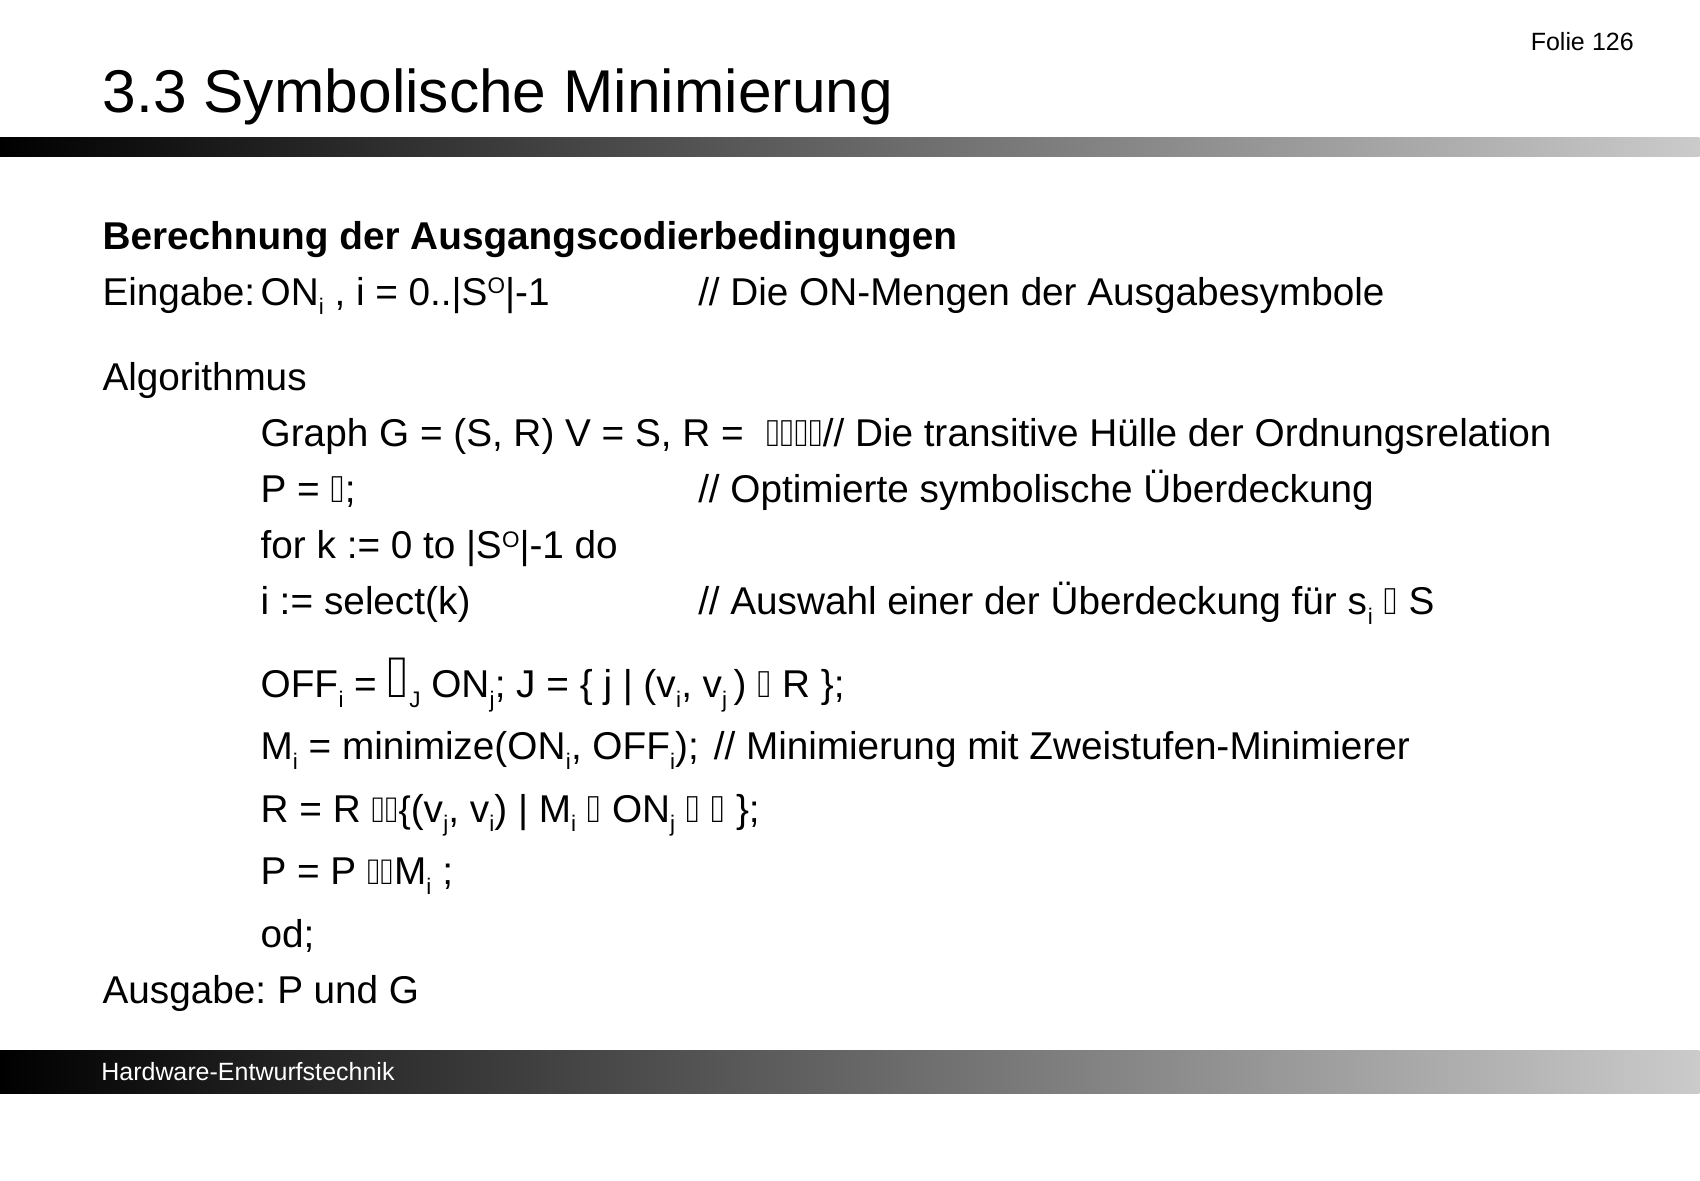

# 3.3 Symbolische Minimierung
Berechnung der Ausgangscodierbedingungen
Eingabe:	ONi , i = 0..|SO|-1 	// Die ON-Mengen der Ausgabesymbole
Algorithmus
	Graph G = (S, R) V = S, R = // Die transitive Hülle der Ordnungsrelation
 	P = ; 	// Optimierte symbolische Überdeckung
	for k := 0 to |SO|-1 do
		i := select(k)	// Auswahl einer der Überdeckung für si  S
		OFFi = J ONj; J = { j | (vi, vj )  R };
 		Mi = minimize(ONi, OFFi);	// Minimierung mit Zweistufen-Minimierer
		R = R {(vj, vi) | Mi  ONj   };
		P = P Mi ;
	od;
Ausgabe:	P und G